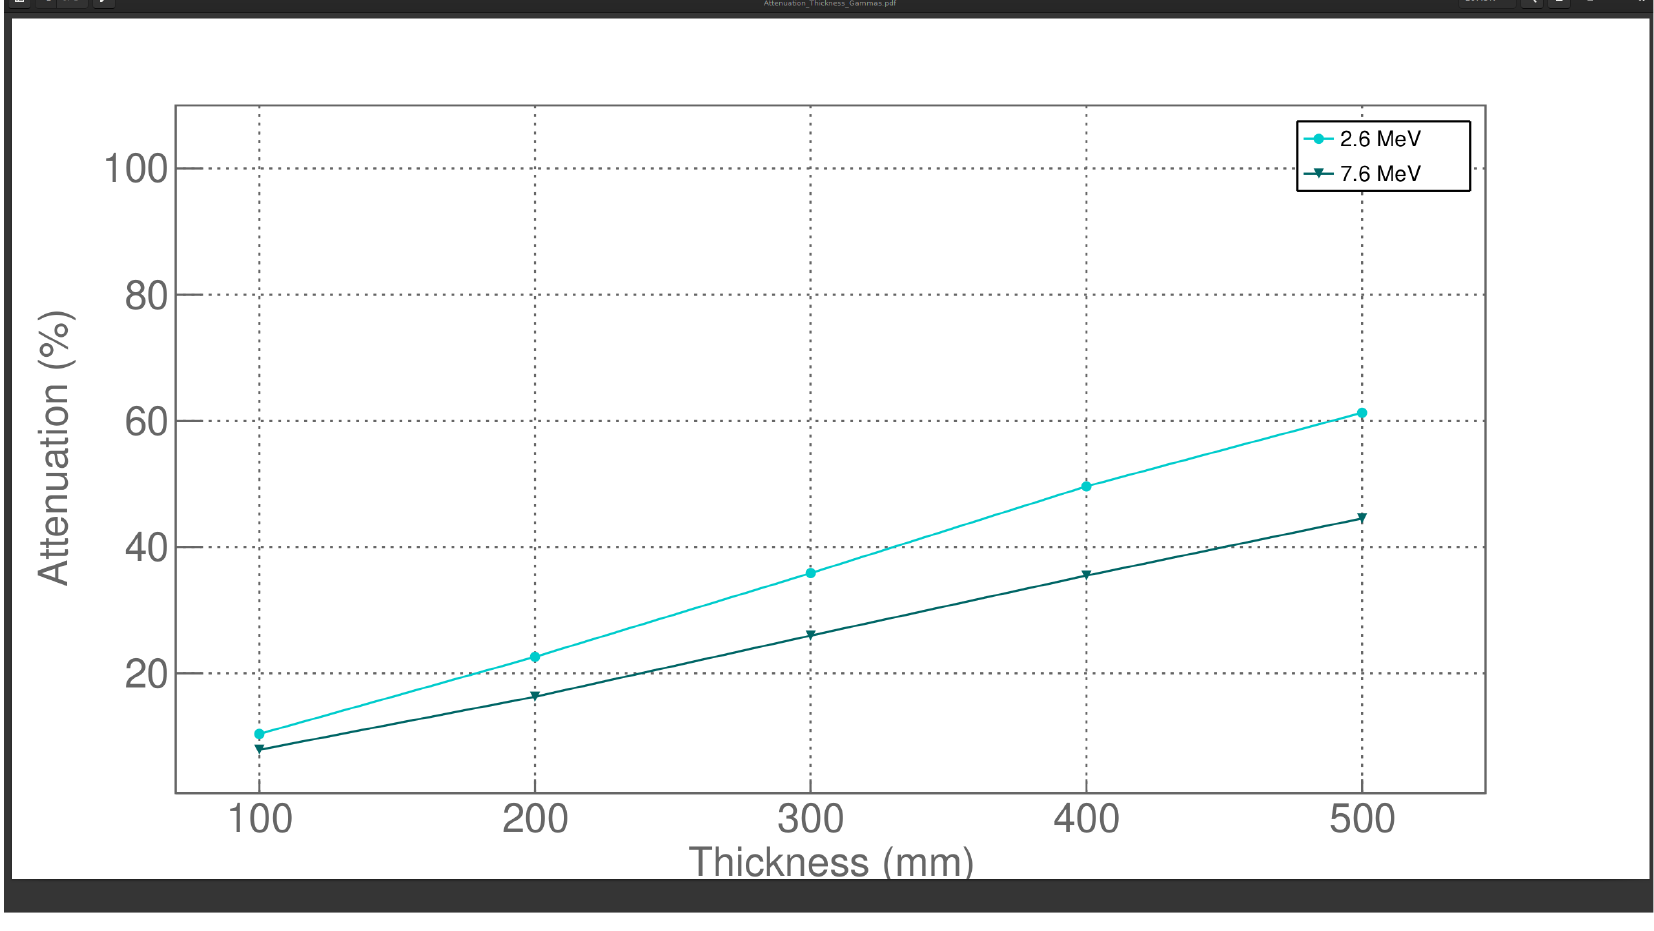

Bwater thickness attenuation gamma no concrete no iron